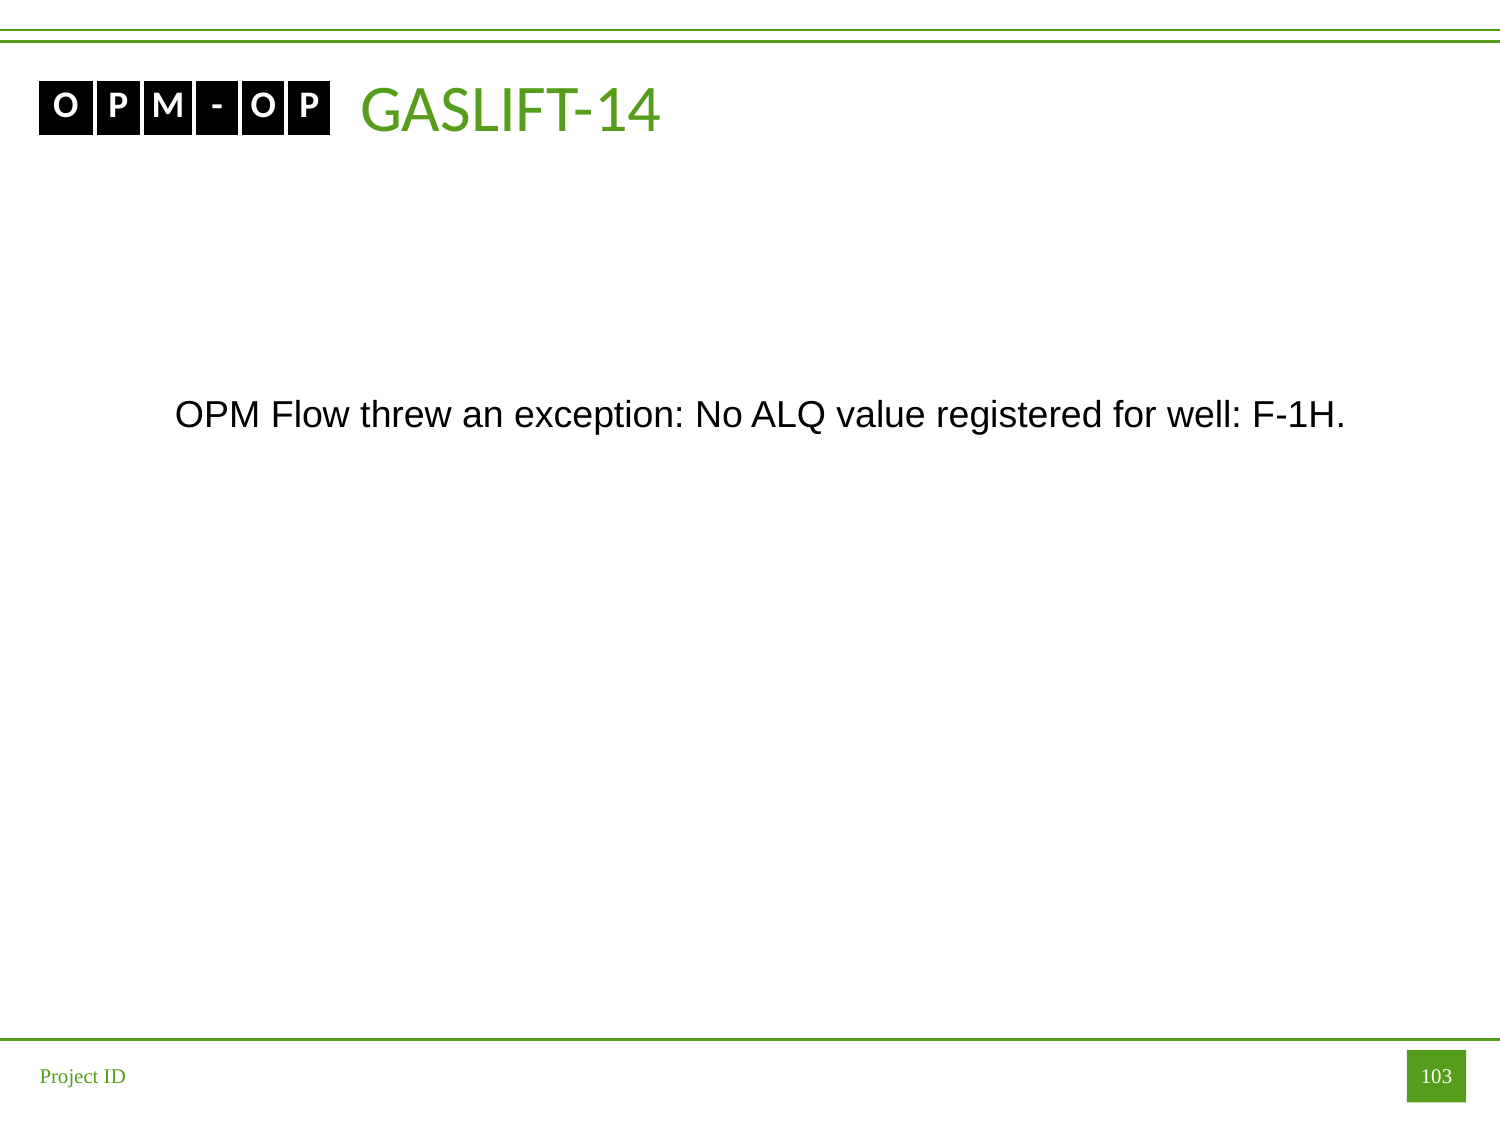

# GASLIFT-14
OPM Flow threw an exception: No ALQ value registered for well: F-1H.
Project ID
103